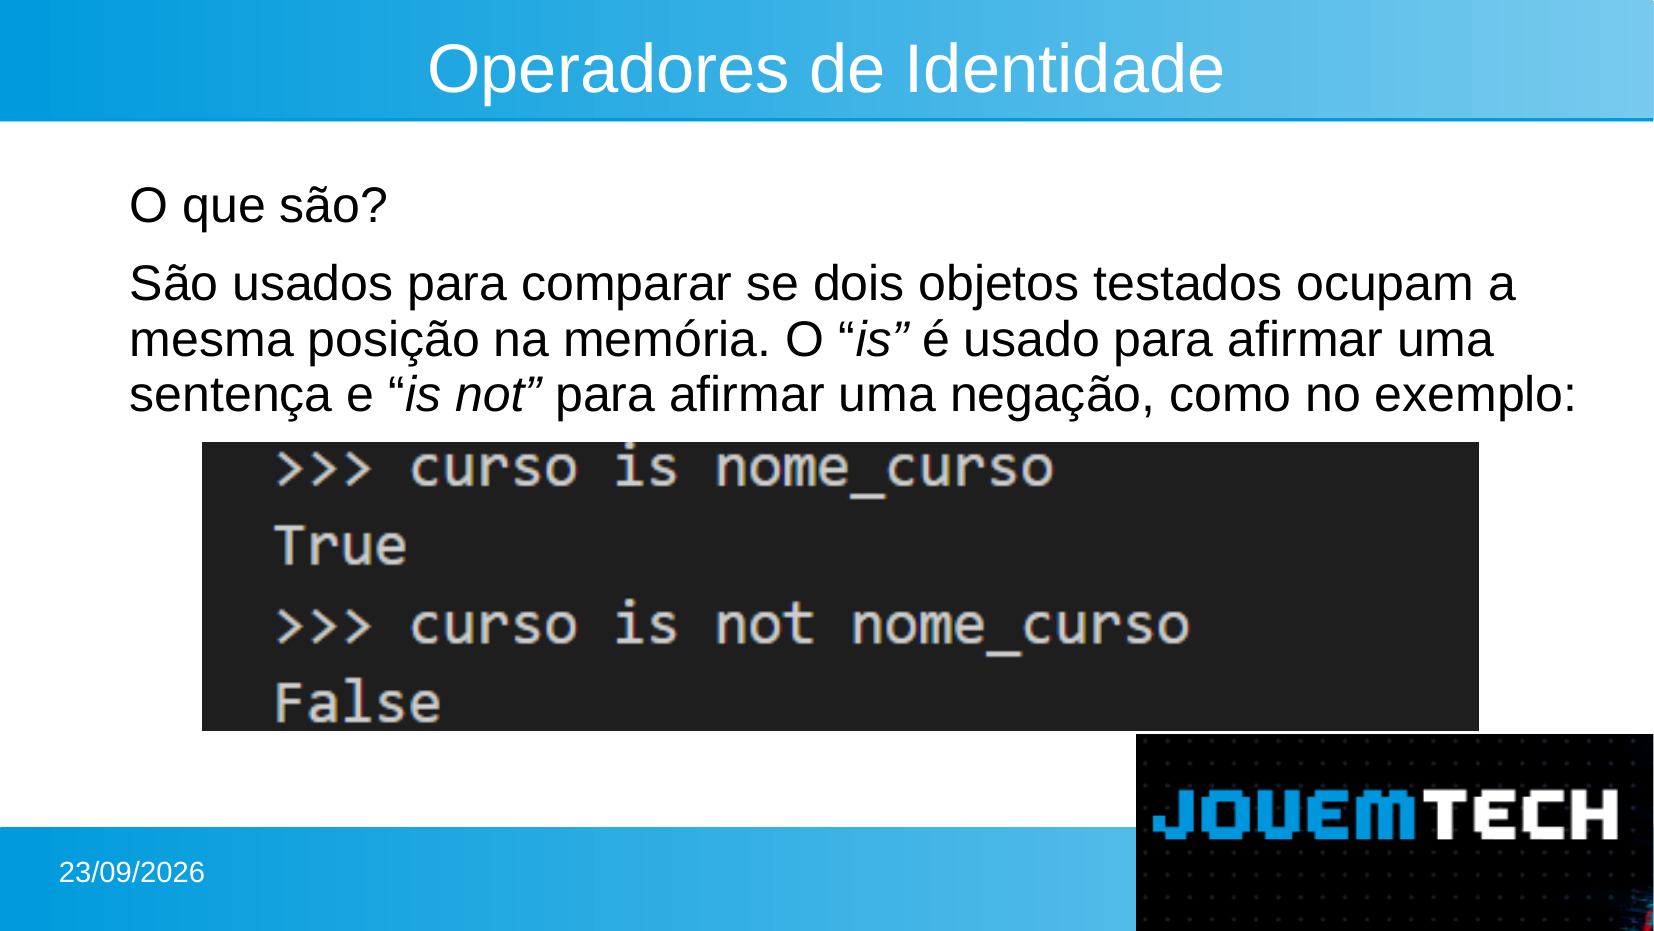

# Operadores de Identidade
O que são?
São usados para comparar se dois objetos testados ocupam a mesma posição na memória. O “is” é usado para afirmar uma sentença e “is not” para afirmar uma negação, como no exemplo:
11